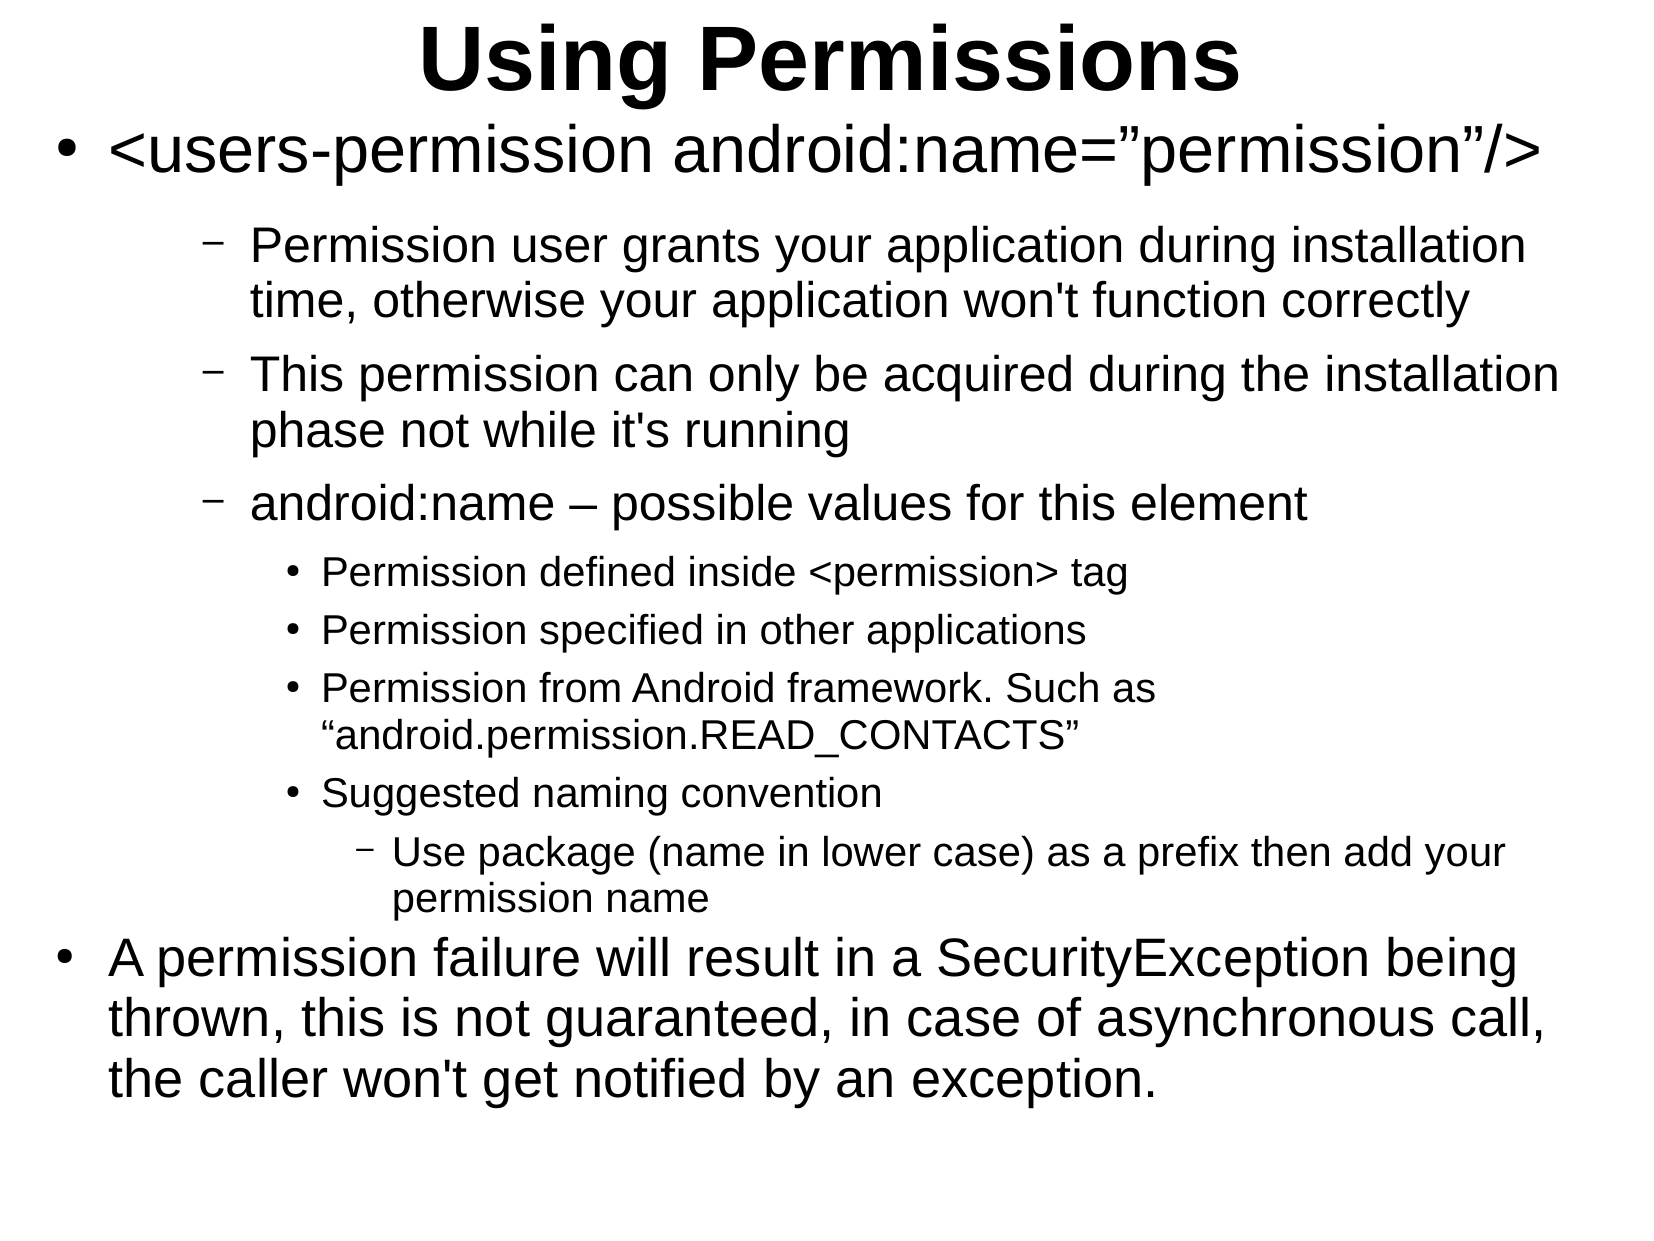

# Using Permissions
<users-permission android:name=”permission”/>
Permission user grants your application during installation time, otherwise your application won't function correctly
This permission can only be acquired during the installation phase not while it's running
android:name – possible values for this element
Permission defined inside <permission> tag
Permission specified in other applications
Permission from Android framework. Such as “android.permission.READ_CONTACTS”
Suggested naming convention
Use package (name in lower case) as a prefix then add your permission name
A permission failure will result in a SecurityException being thrown, this is not guaranteed, in case of asynchronous call, the caller won't get notified by an exception.